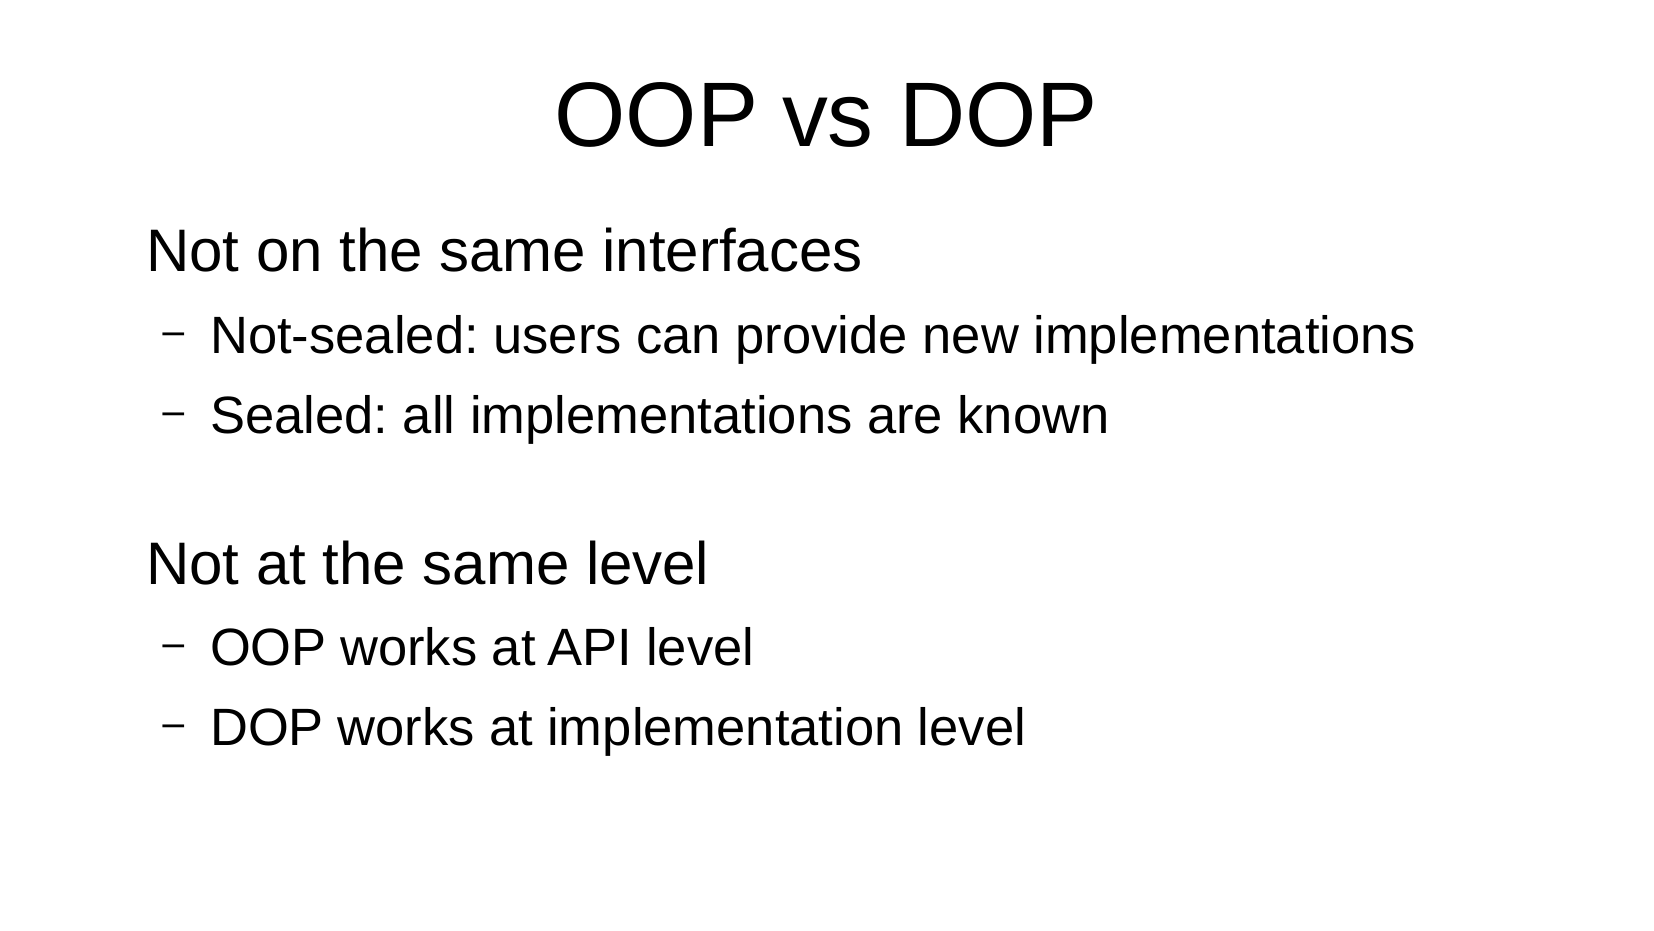

# OOP vs DOP
Not on the same interfaces
Not-sealed: users can provide new implementations
Sealed: all implementations are known
Not at the same level
OOP works at API level
DOP works at implementation level